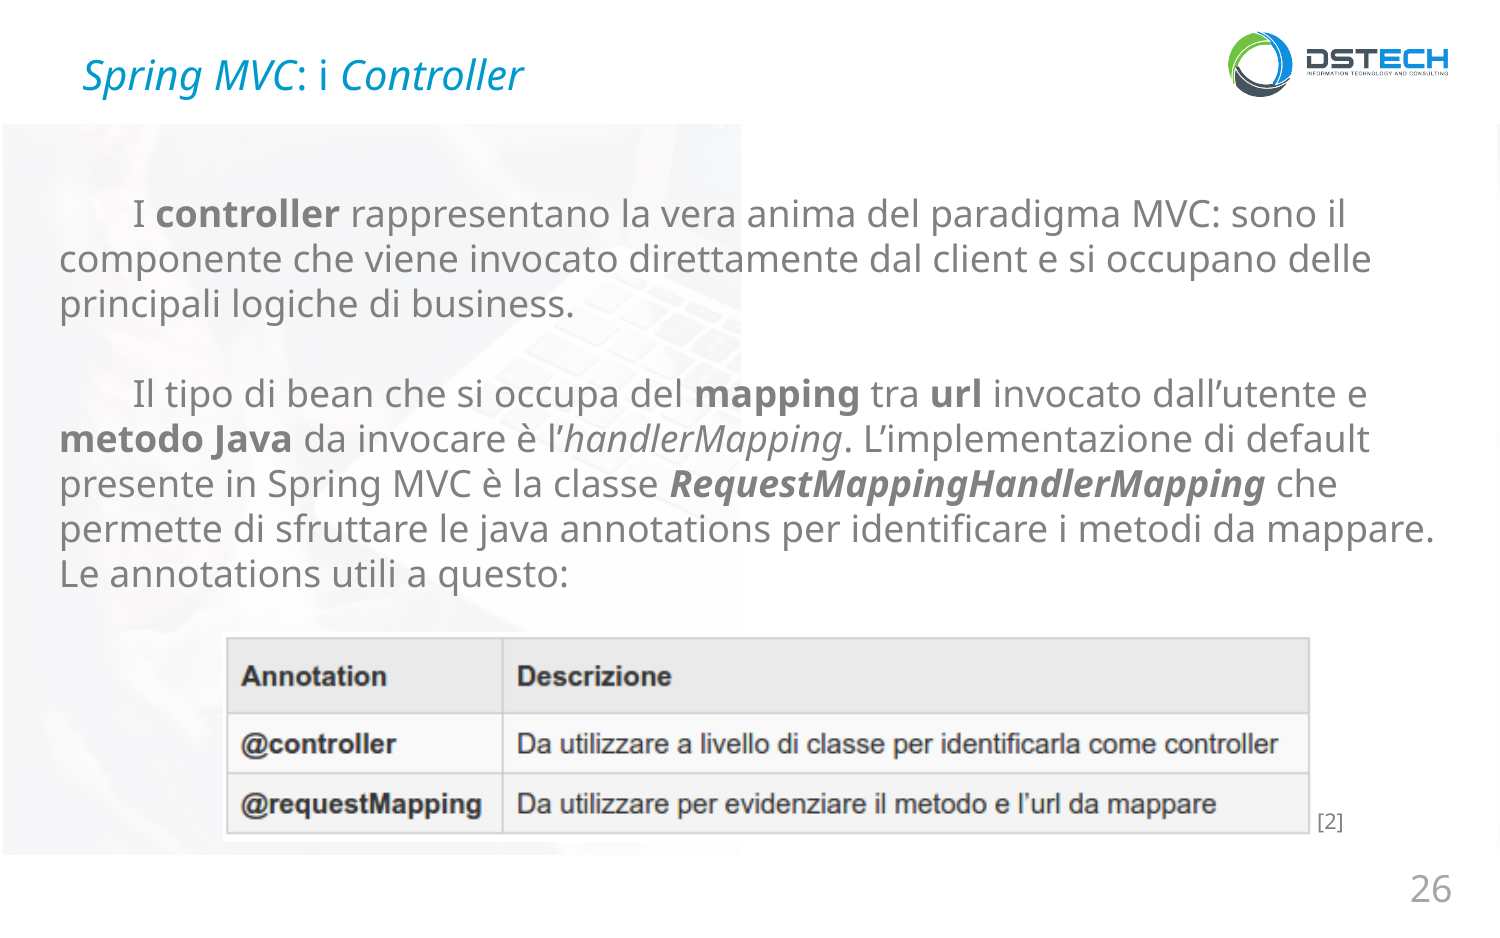

Spring MVC: i Controller
	I controller rappresentano la vera anima del paradigma MVC: sono il componente che viene invocato direttamente dal client e si occupano delle principali logiche di business.
	Il tipo di bean che si occupa del mapping tra url invocato dall’utente e metodo Java da invocare è l’handlerMapping. L’implementazione di default presente in Spring MVC è la classe RequestMappingHandlerMapping che permette di sfruttare le java annotations per identificare i metodi da mappare. Le annotations utili a questo:
[2]
26